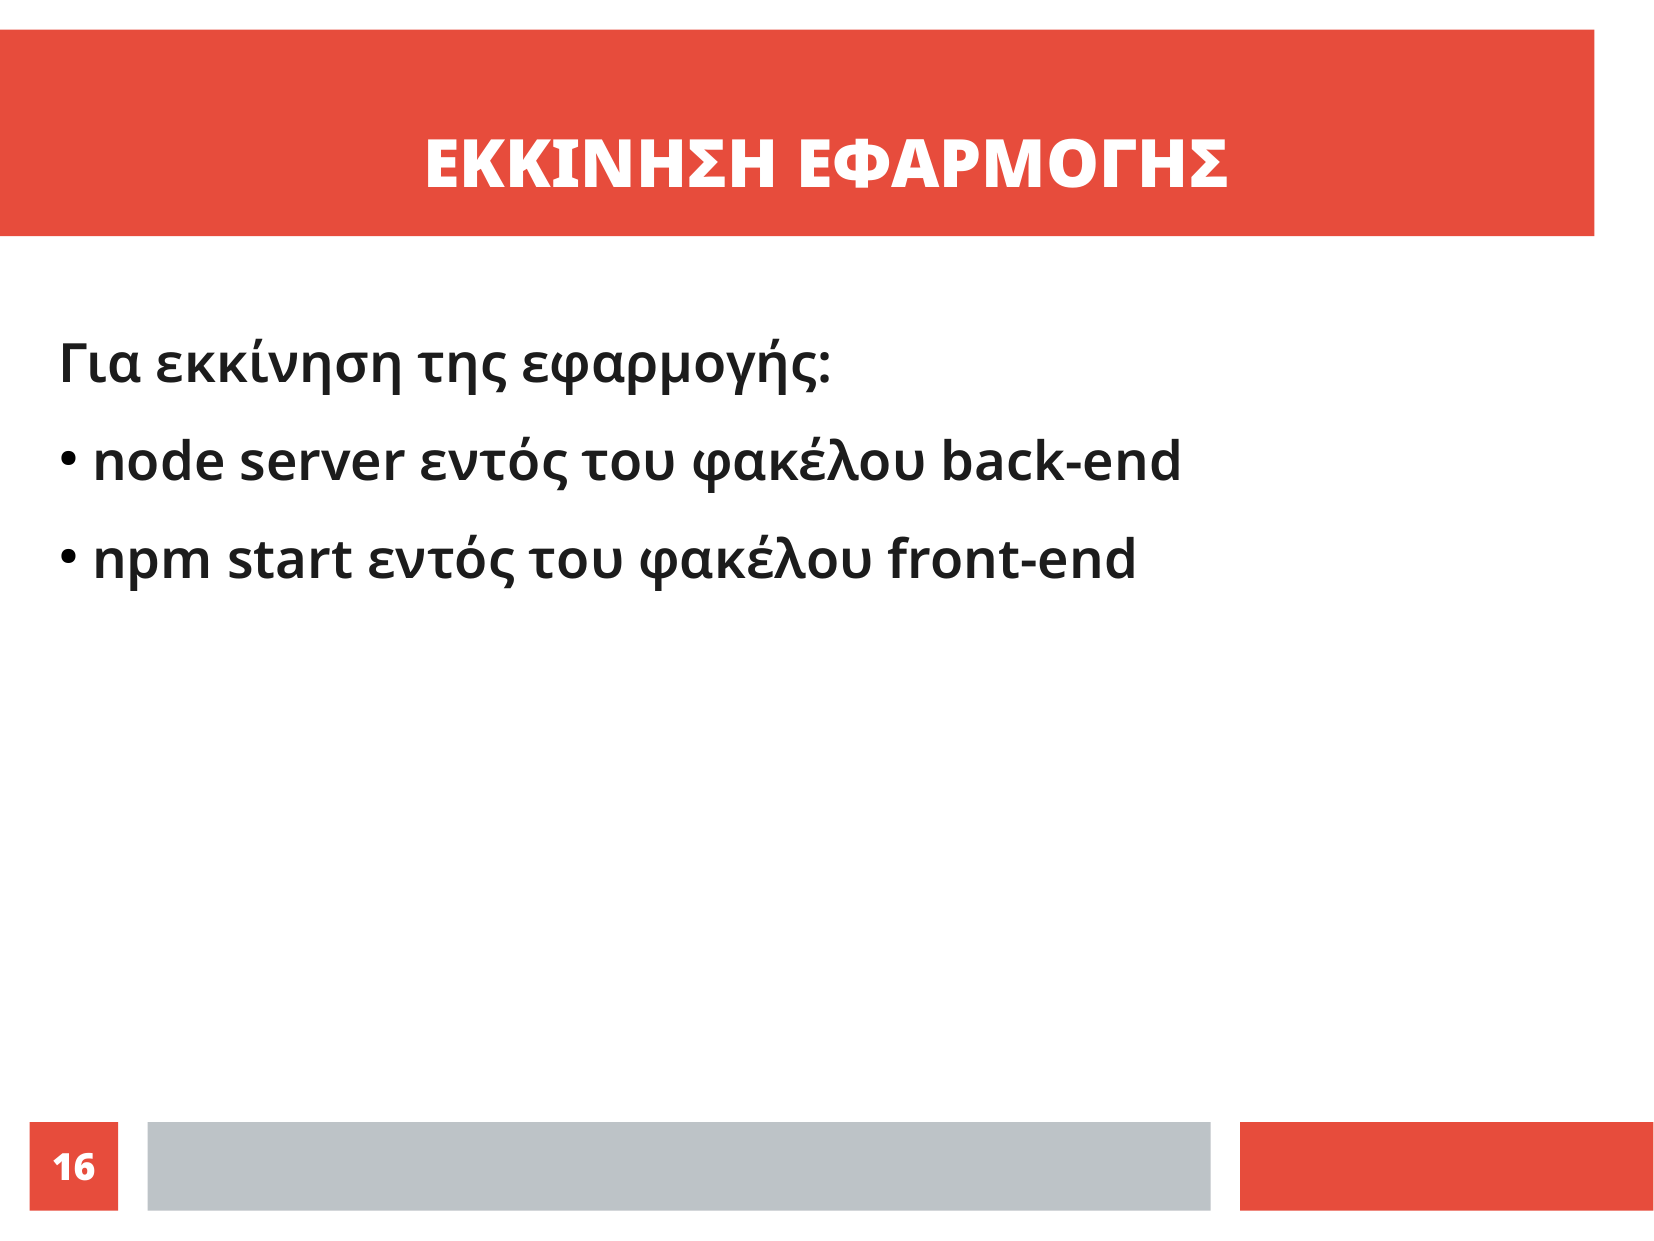

# ΕΚΚΙΝΗΣΗ ΕΦΑΡΜΟΓΗΣ
Για εκκίνηση της εφαρμογής:
 node server εντός του φακέλου back-end
 npm start εντός του φακέλου front-end
16